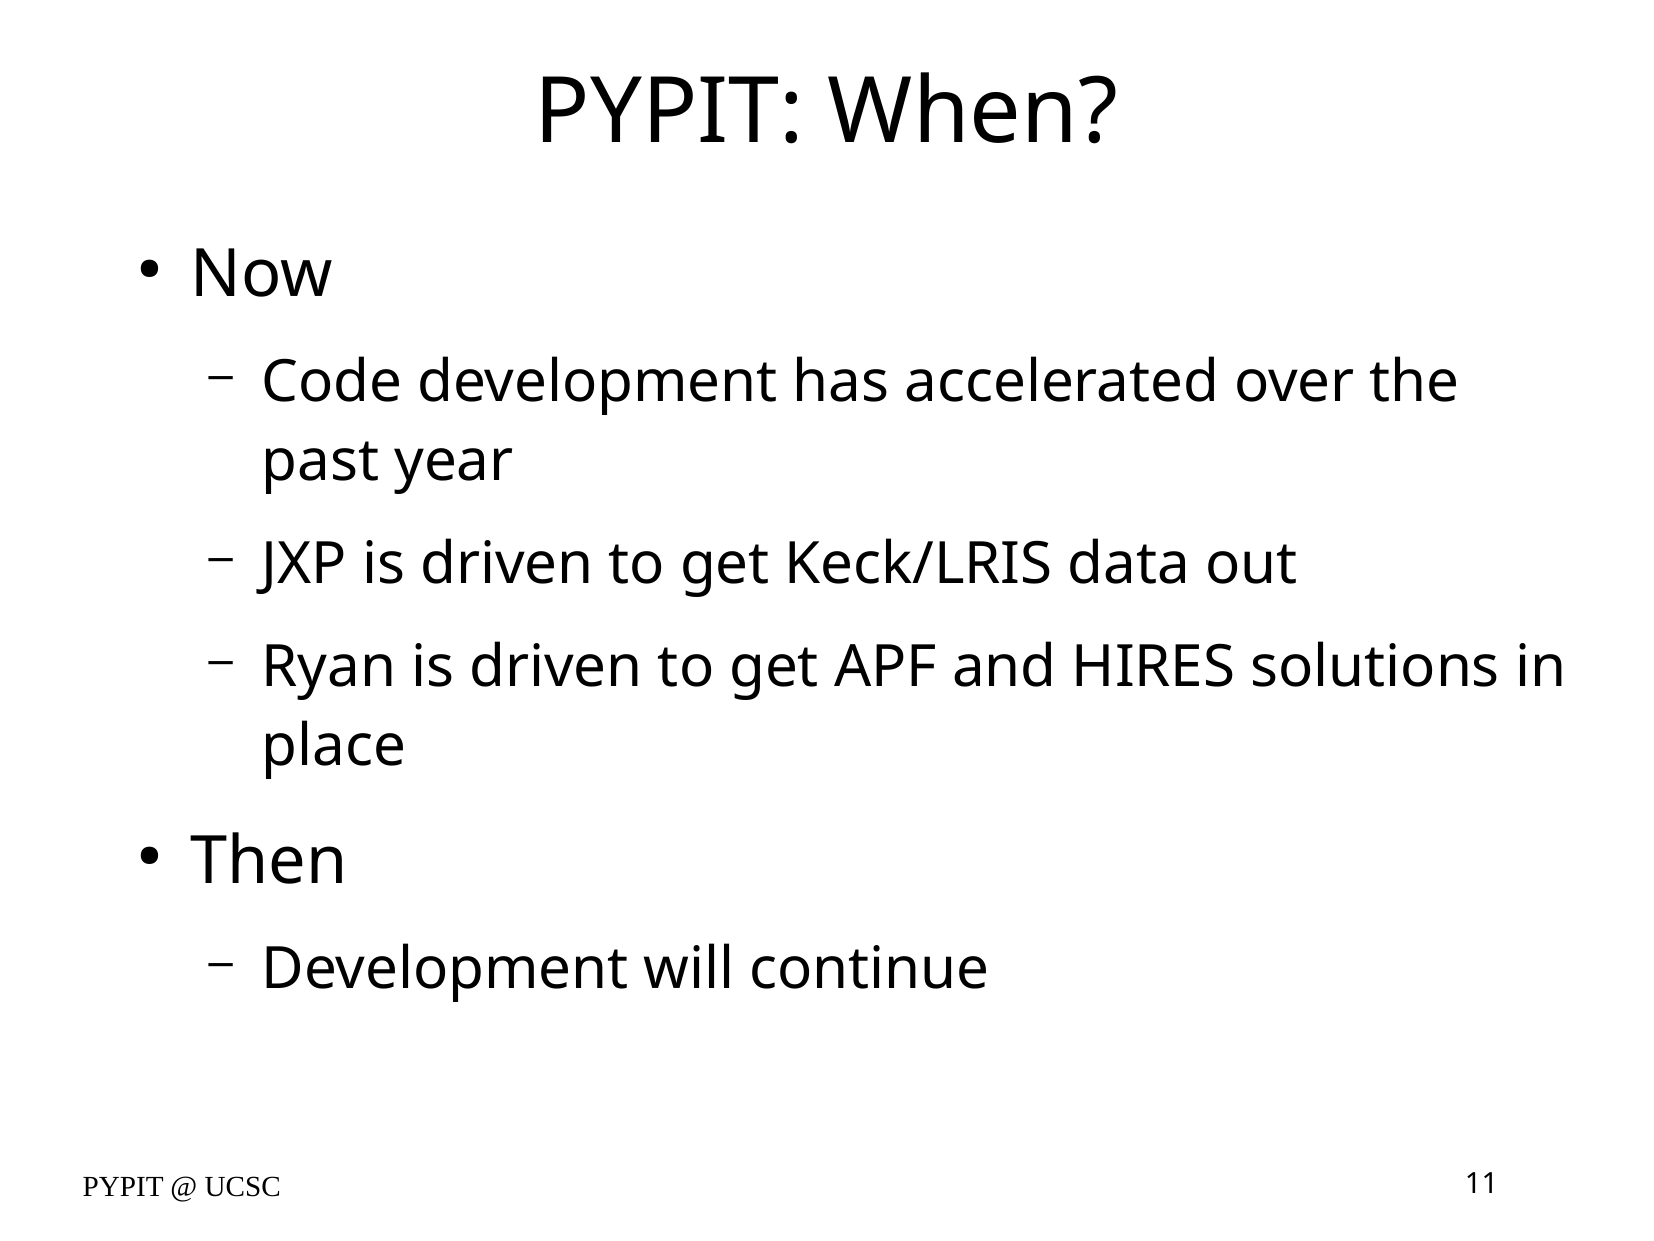

# PYPIT: When?
Now
Code development has accelerated over the past year
JXP is driven to get Keck/LRIS data out
Ryan is driven to get APF and HIRES solutions in place
Then
Development will continue